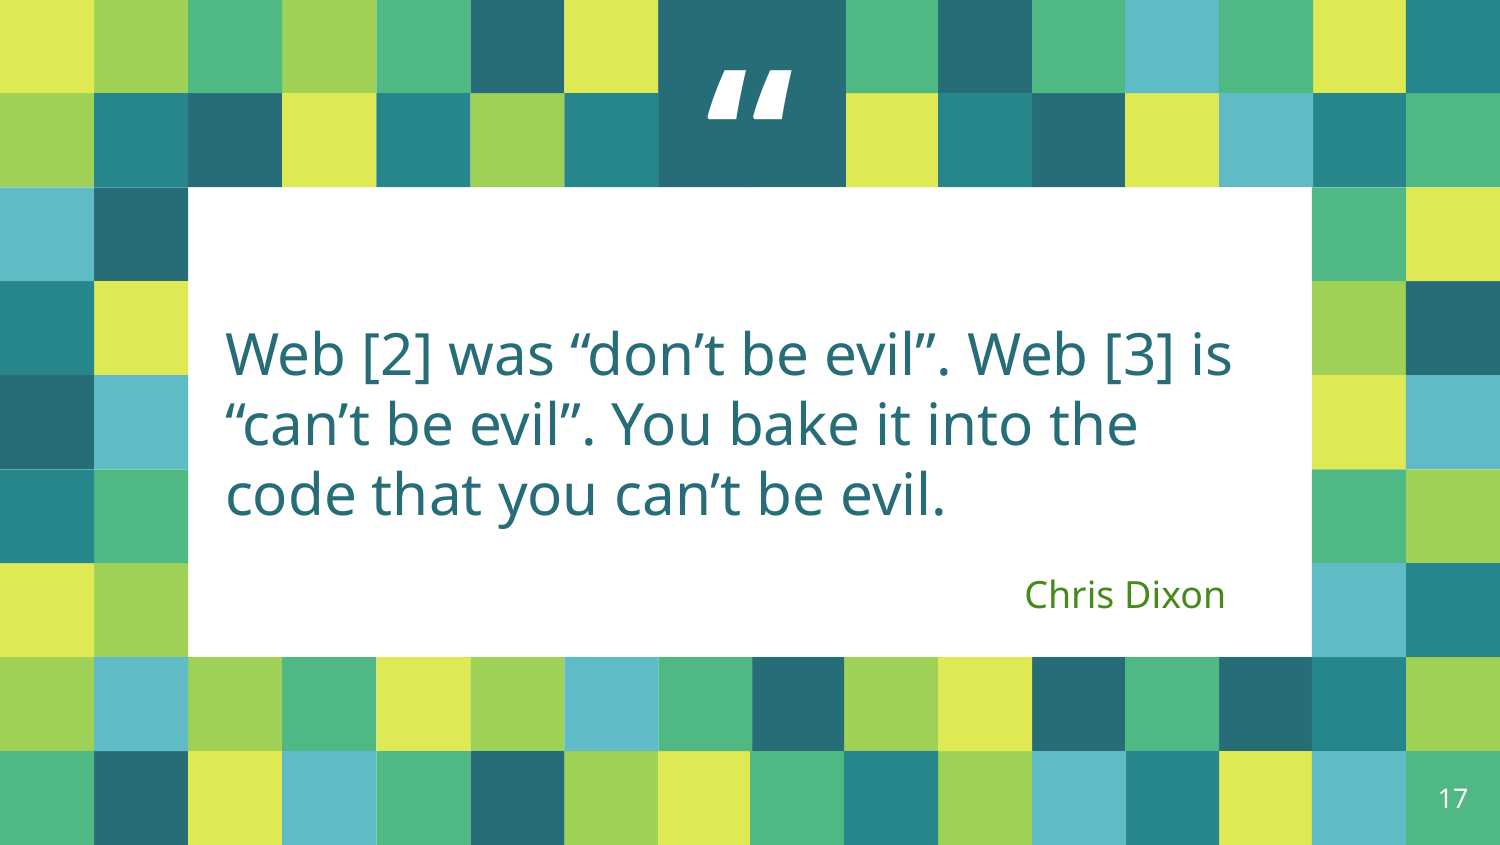

# Web [2] was “don’t be evil”. Web [3] is “can’t be evil”. You bake it into the code that you can’t be evil.
Chris Dixon
17